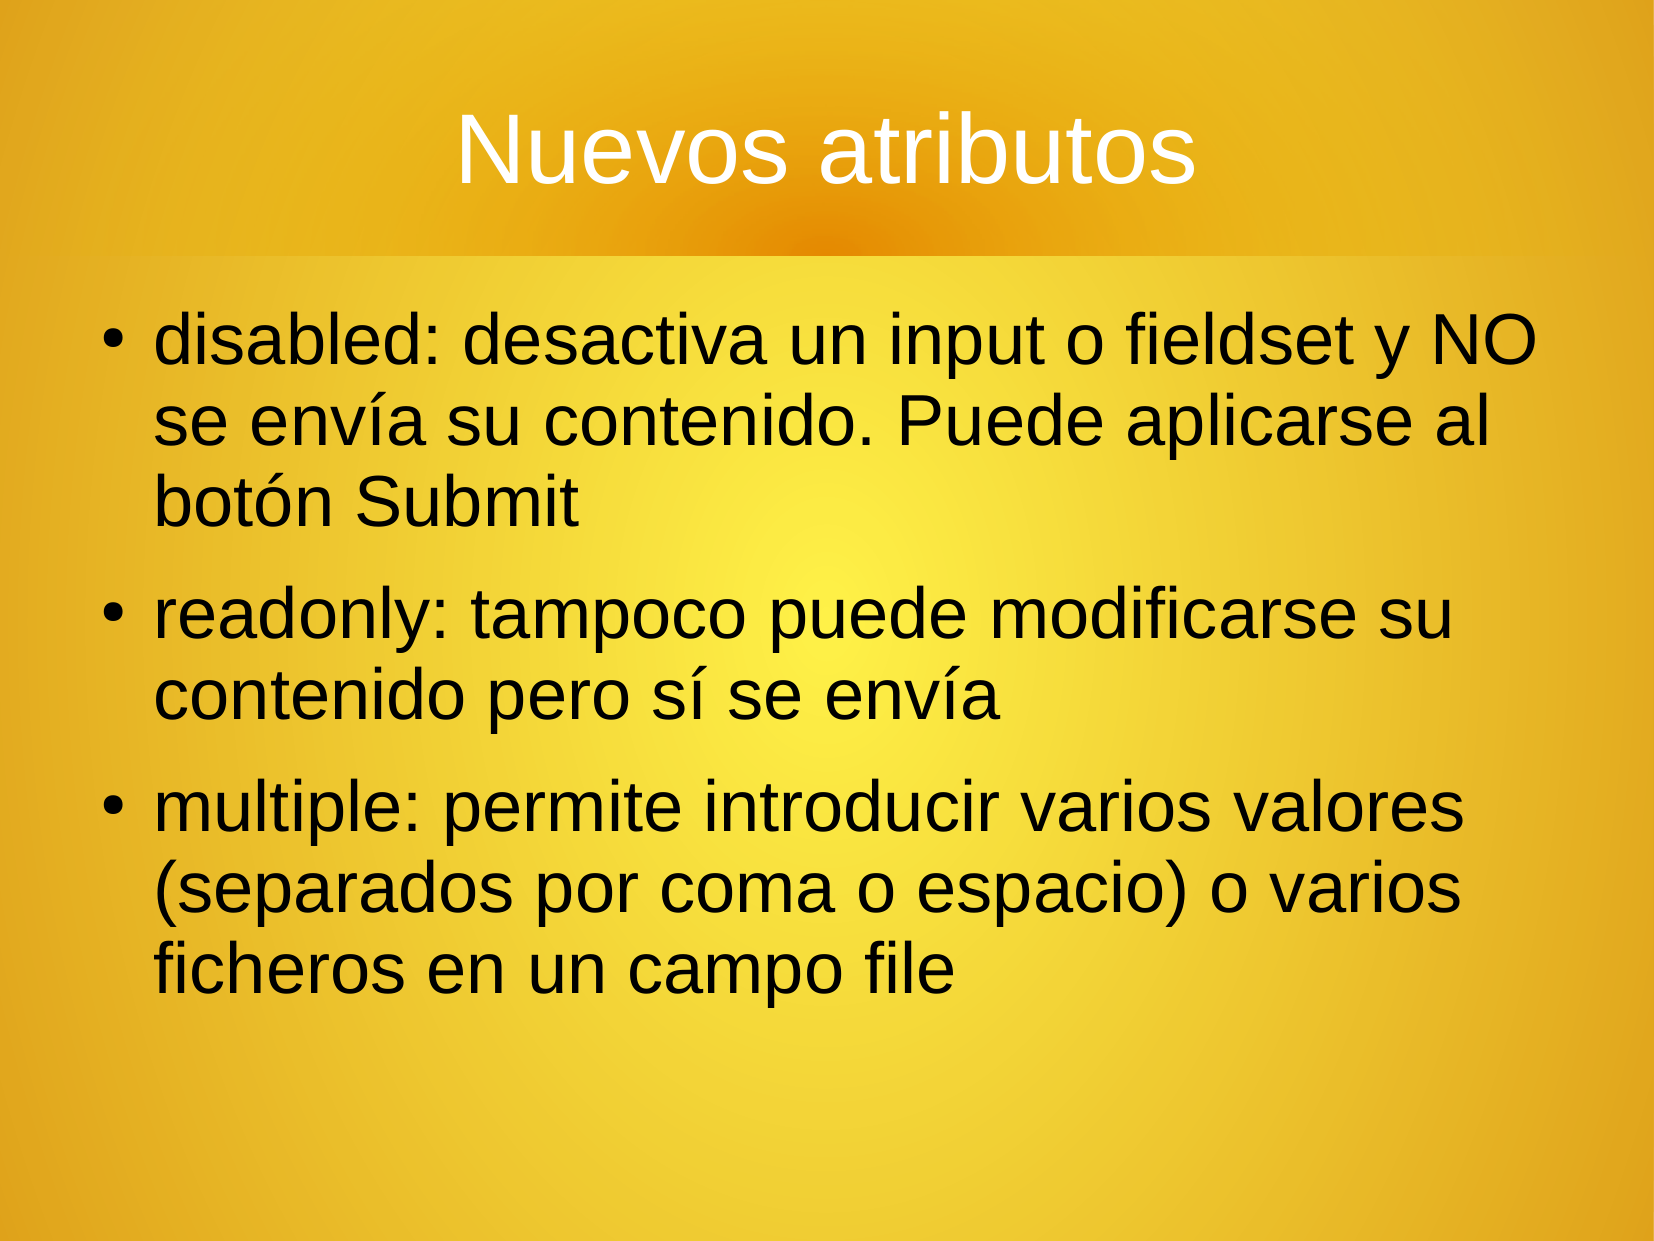

# Nuevos atributos
disabled: desactiva un input o fieldset y NO se envía su contenido. Puede aplicarse al botón Submit
readonly: tampoco puede modificarse su contenido pero sí se envía
multiple: permite introducir varios valores (separados por coma o espacio) o varios ficheros en un campo file